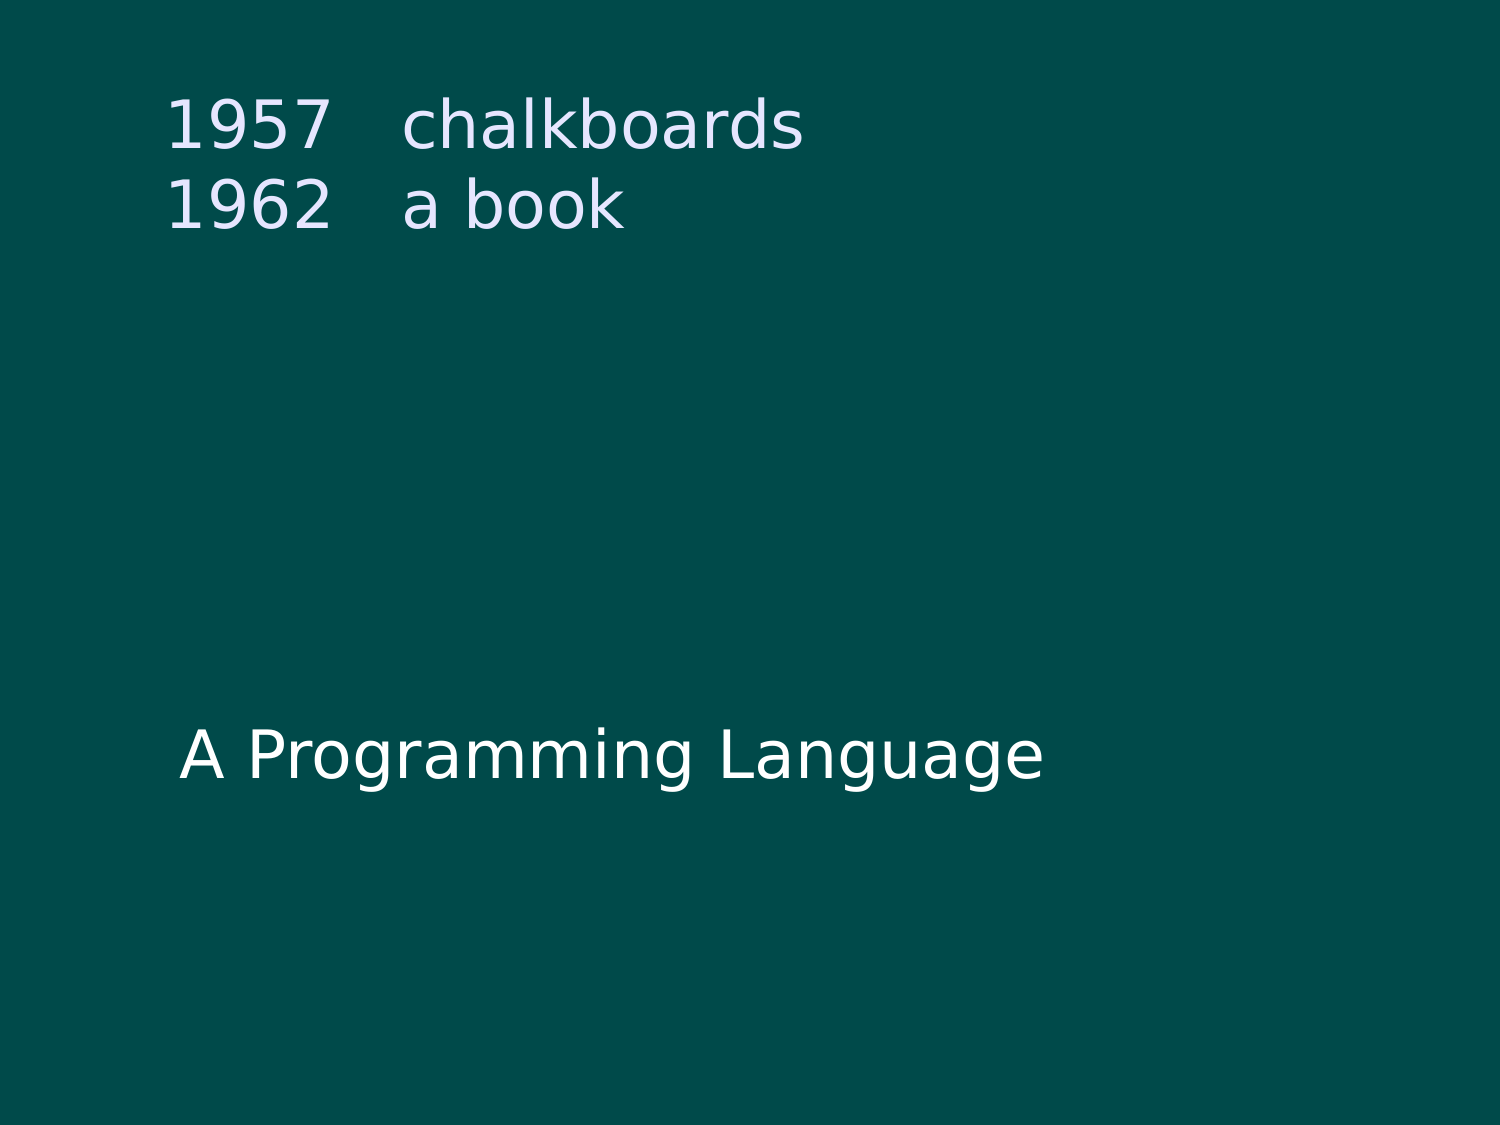

1957
1962
chalkboards
a book
A Programming Language